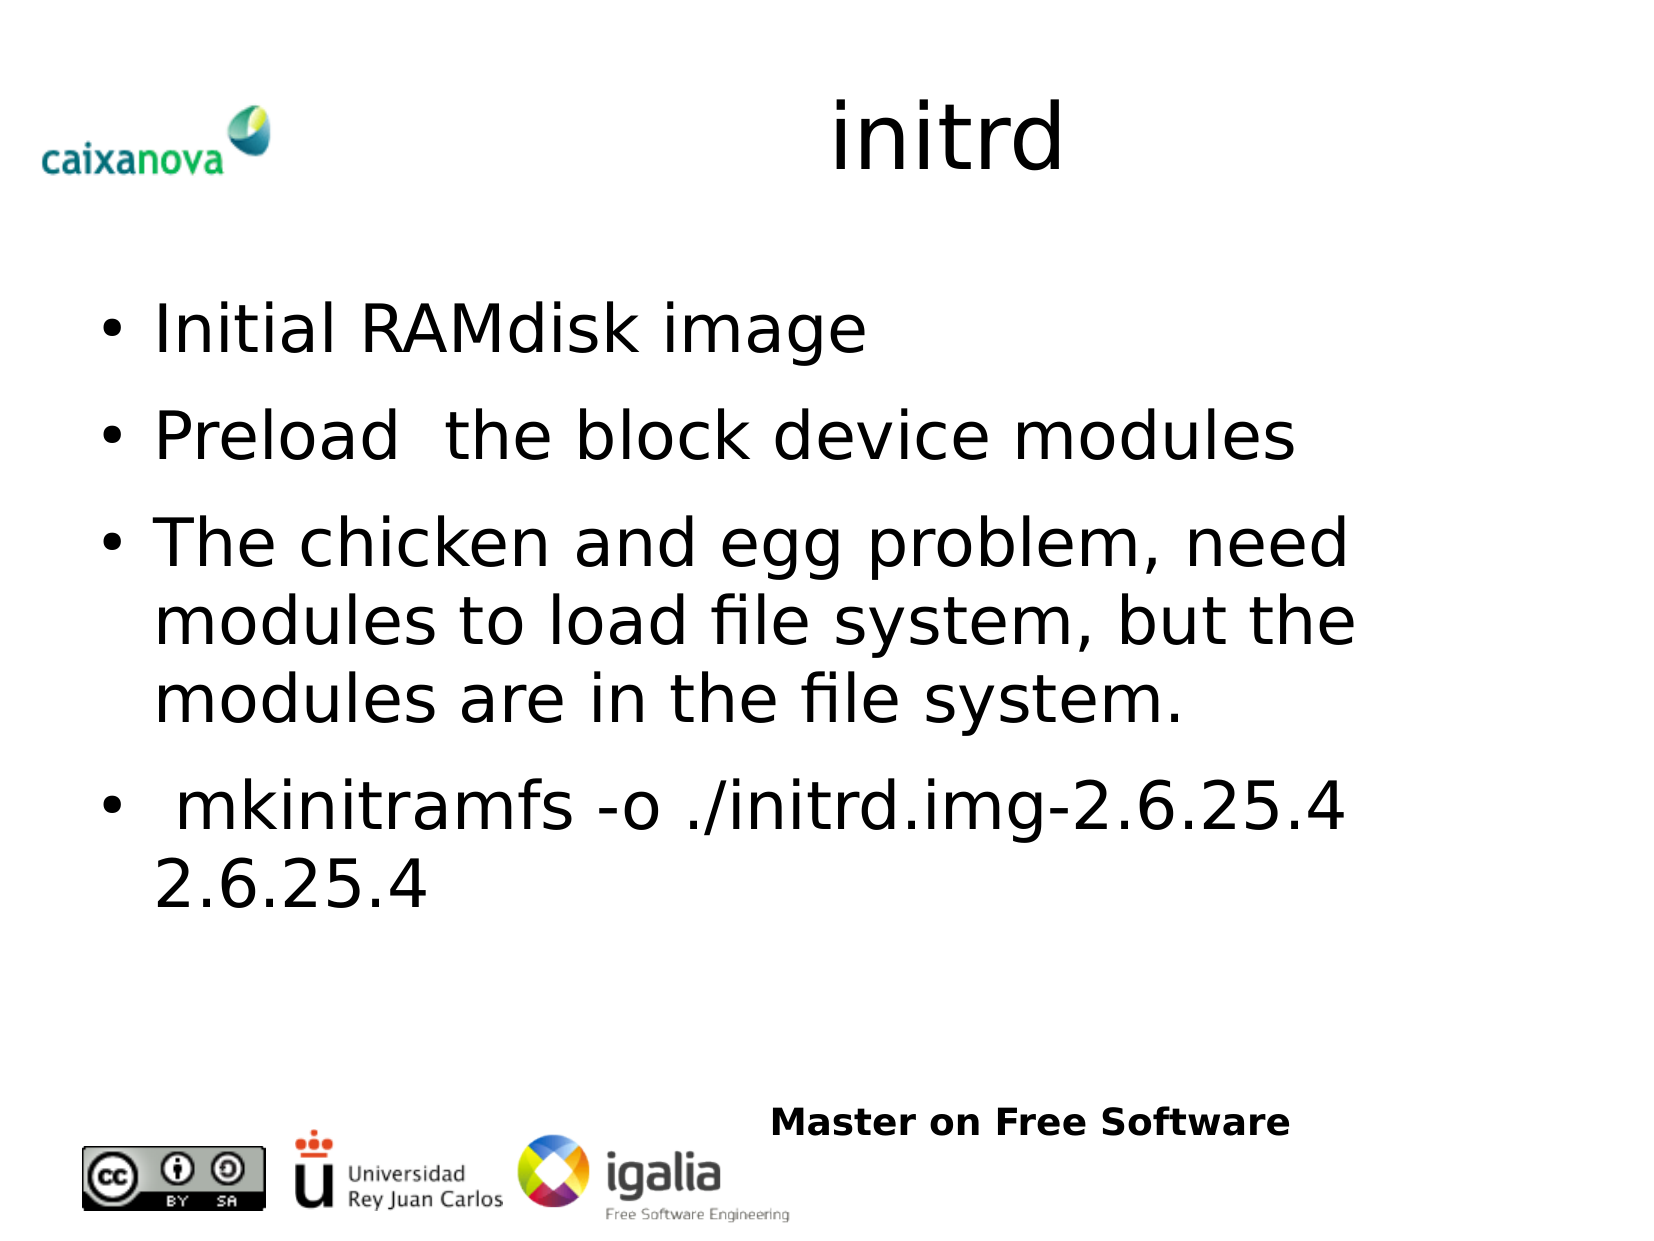

# initrd
Initial RAMdisk image
Preload the block device modules
The chicken and egg problem, need modules to load file system, but the modules are in the file system.
 mkinitramfs -o ./initrd.img-2.6.25.4 2.6.25.4